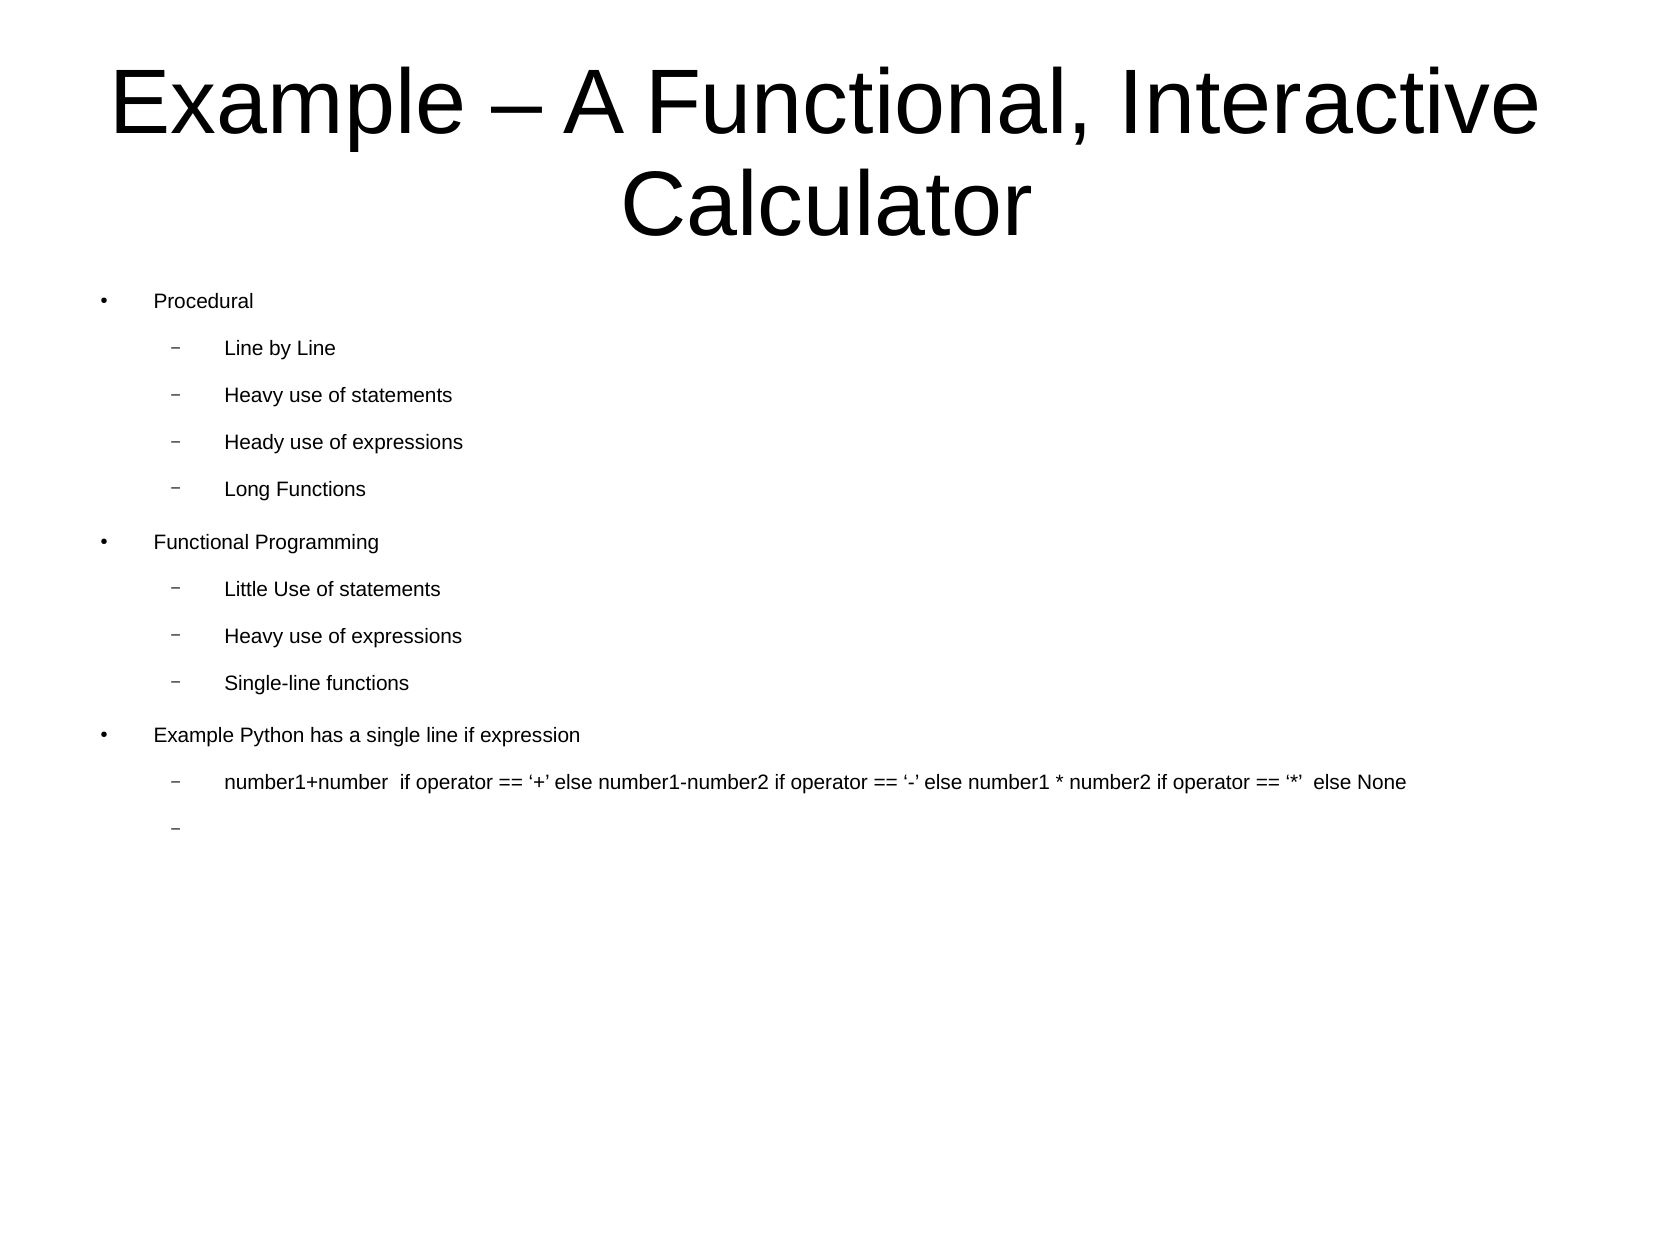

# Example – A Functional, Interactive Calculator
Procedural
Line by Line
Heavy use of statements
Heady use of expressions
Long Functions
Functional Programming
Little Use of statements
Heavy use of expressions
Single-line functions
Example Python has a single line if expression
number1+number if operator == ‘+’ else number1-number2 if operator == ‘-’ else number1 * number2 if operator == ‘*’ else None